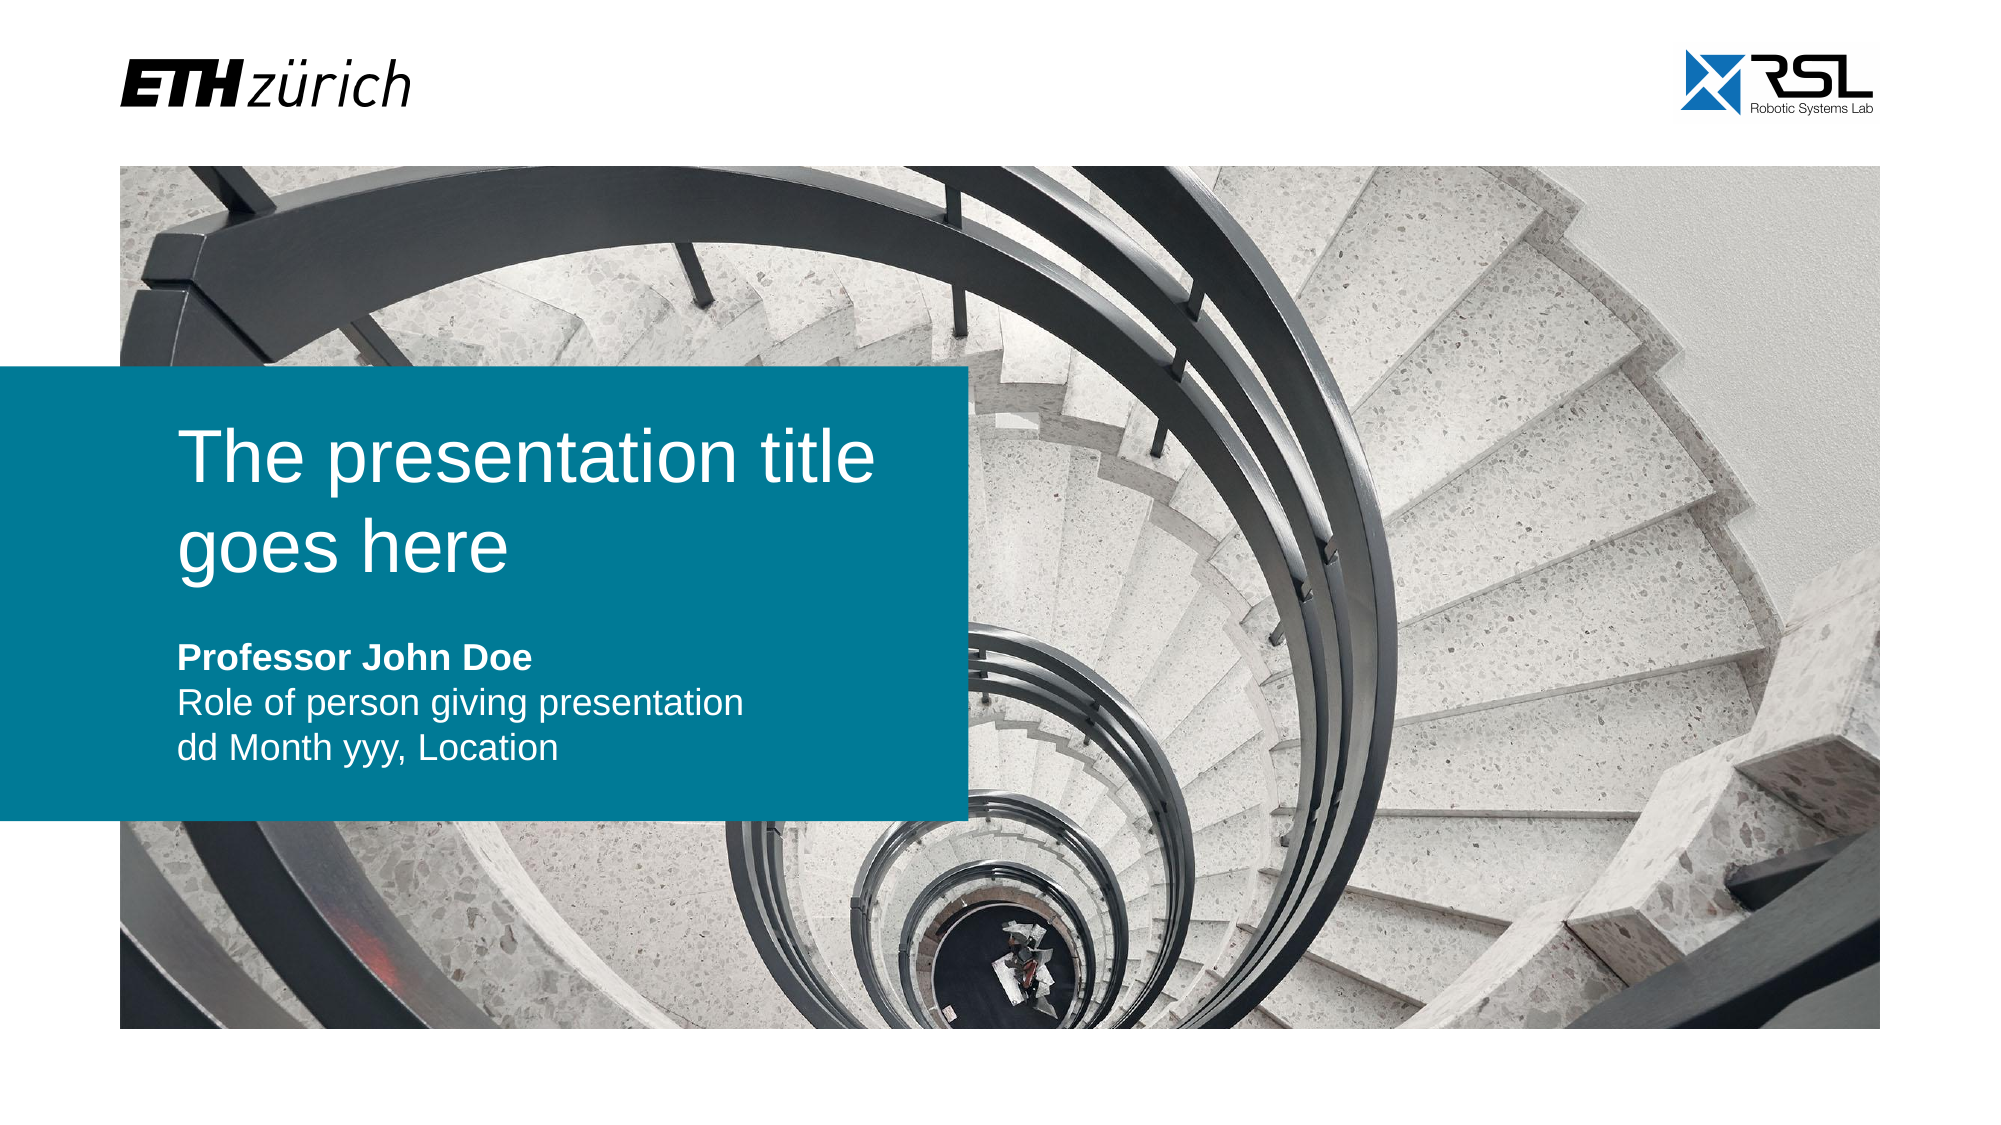

# The presentation title goes here
Professor John Doe
Role of person giving presentation
dd Month yyy, Location